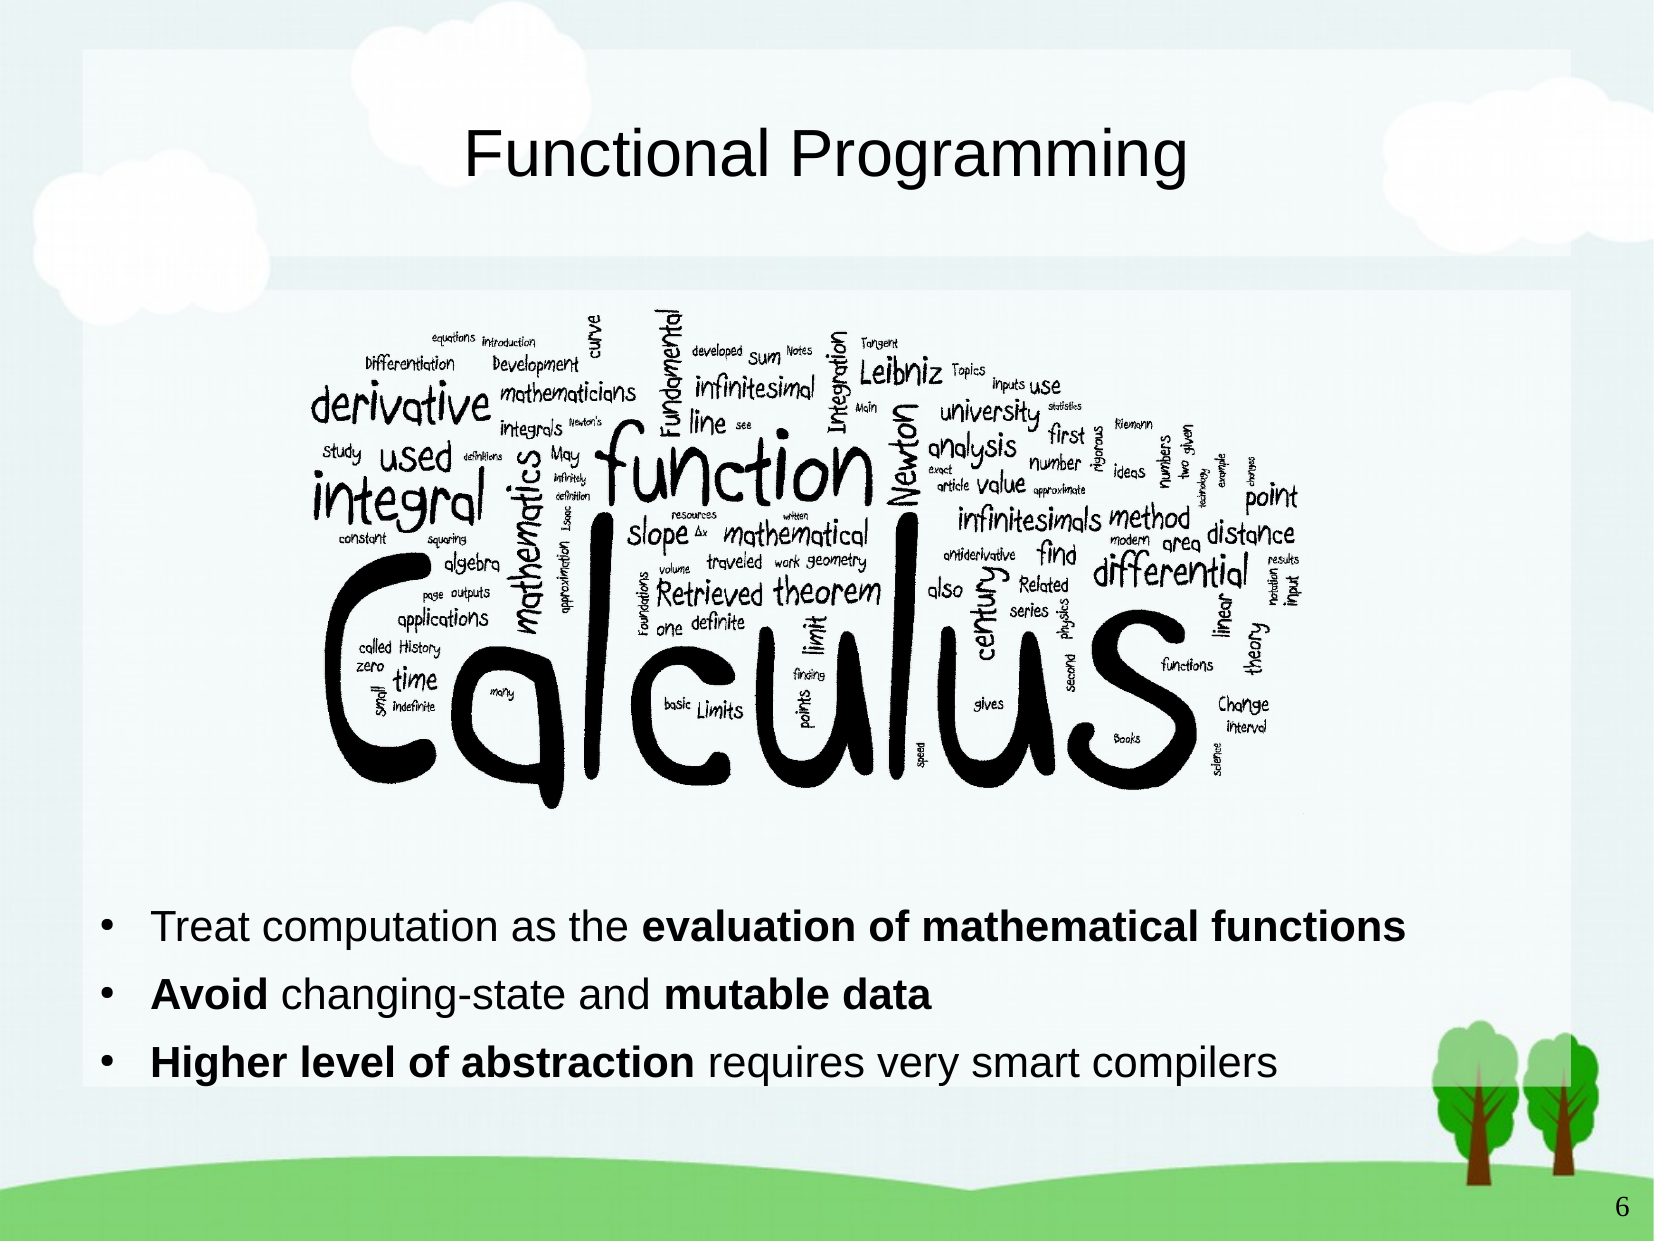

# Functional Programming
Treat computation as the evaluation of mathematical functions
Avoid changing-state and mutable data
Higher level of abstraction requires very smart compilers
6